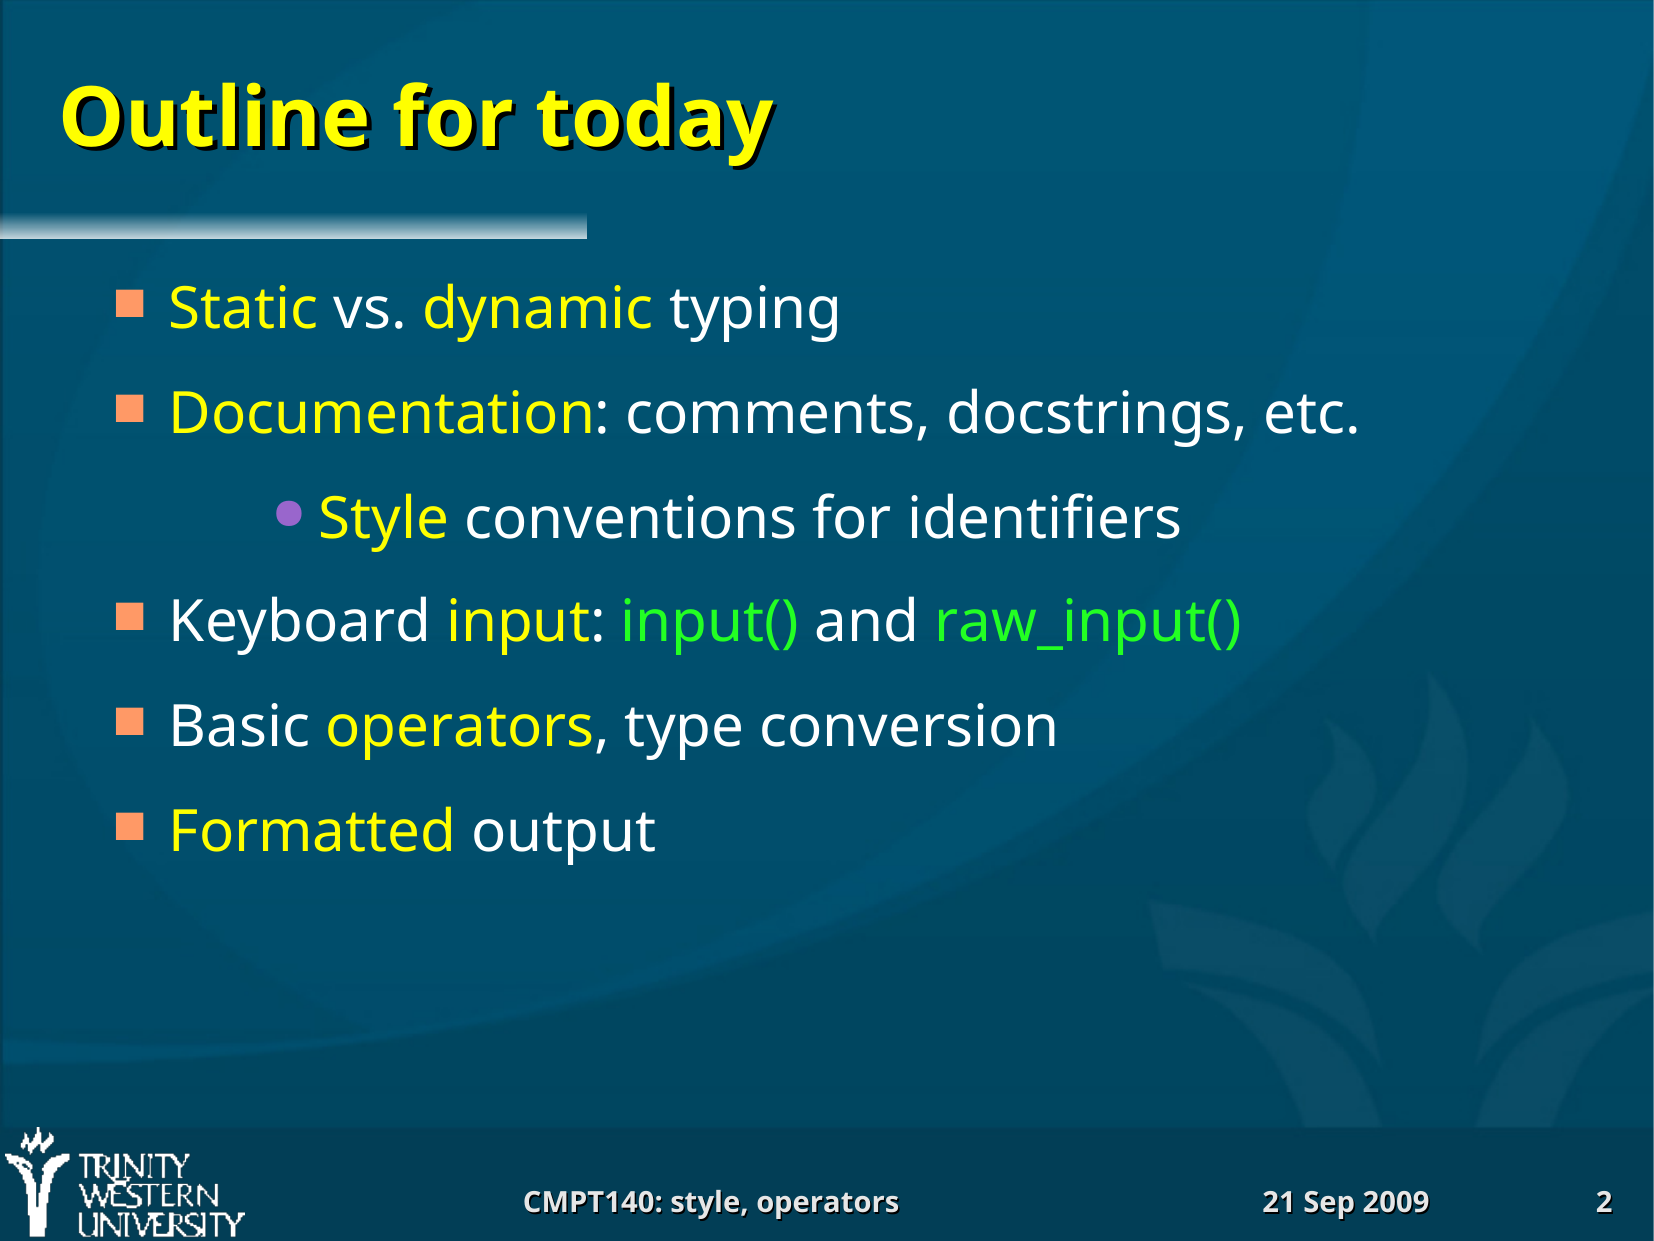

# Outline for today
Static vs. dynamic typing
Documentation: comments, docstrings, etc.
Style conventions for identifiers
Keyboard input: input() and raw_input()
Basic operators, type conversion
Formatted output
CMPT140: style, operators
21 Sep 2009
2